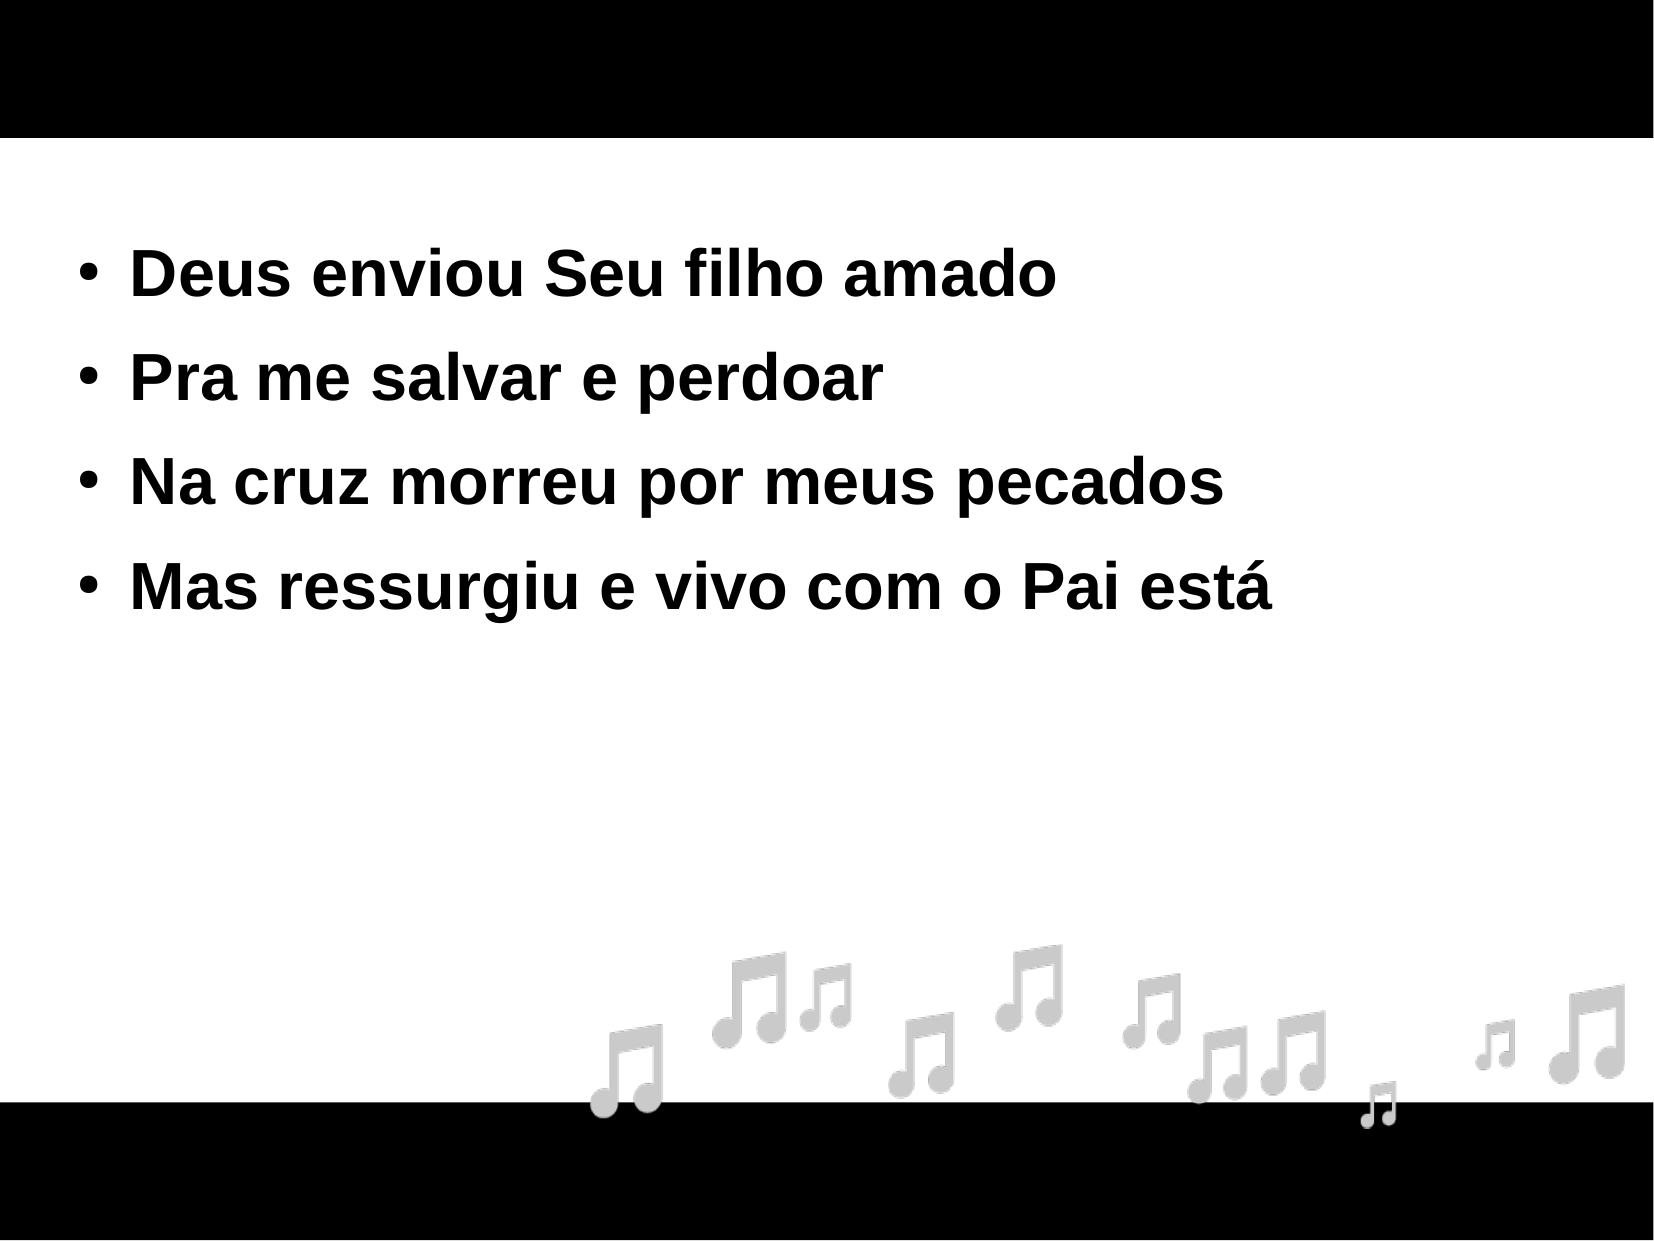

# Deus enviou Seu filho amado
Pra me salvar e perdoar
Na cruz morreu por meus pecados
Mas ressurgiu e vivo com o Pai está